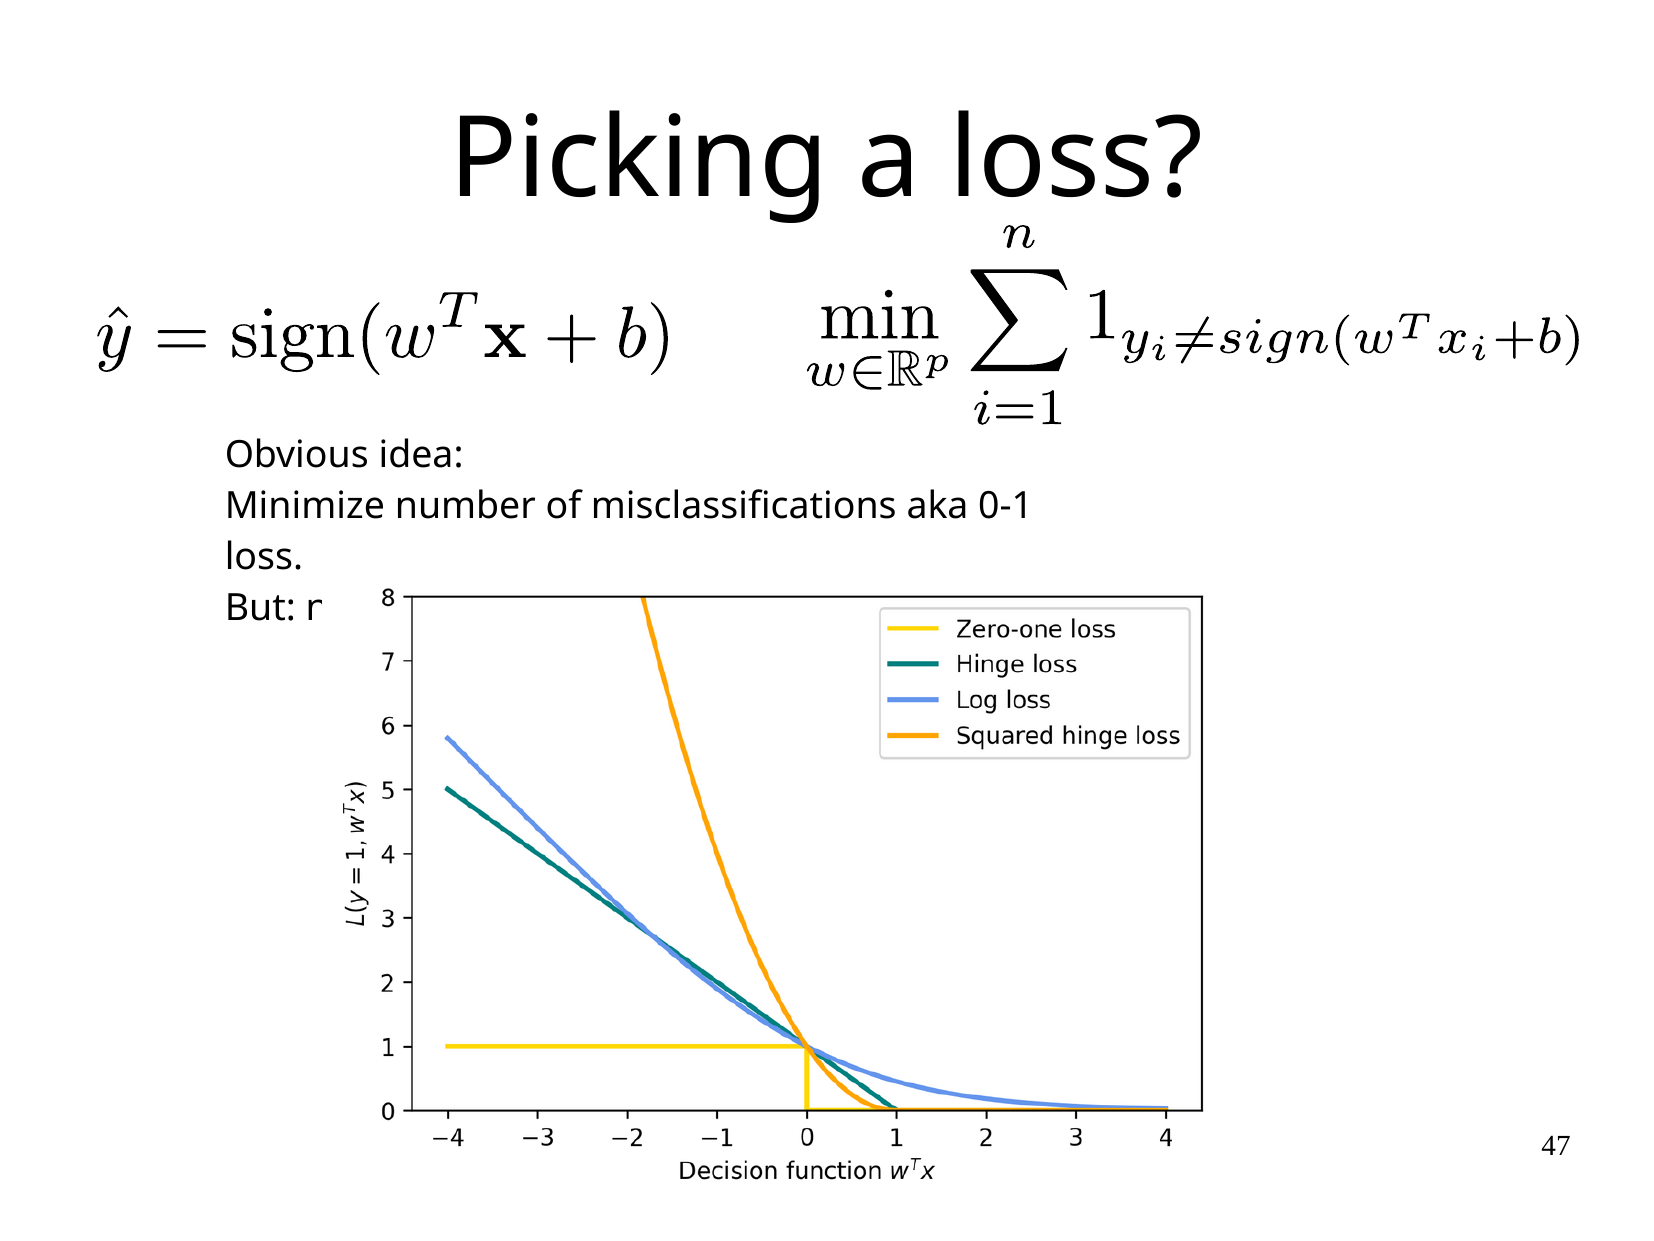

# Picking a loss?
Obvious idea:
Minimize number of misclassifications aka 0-1 loss.
But: non-convex, not continuous => Relax
47